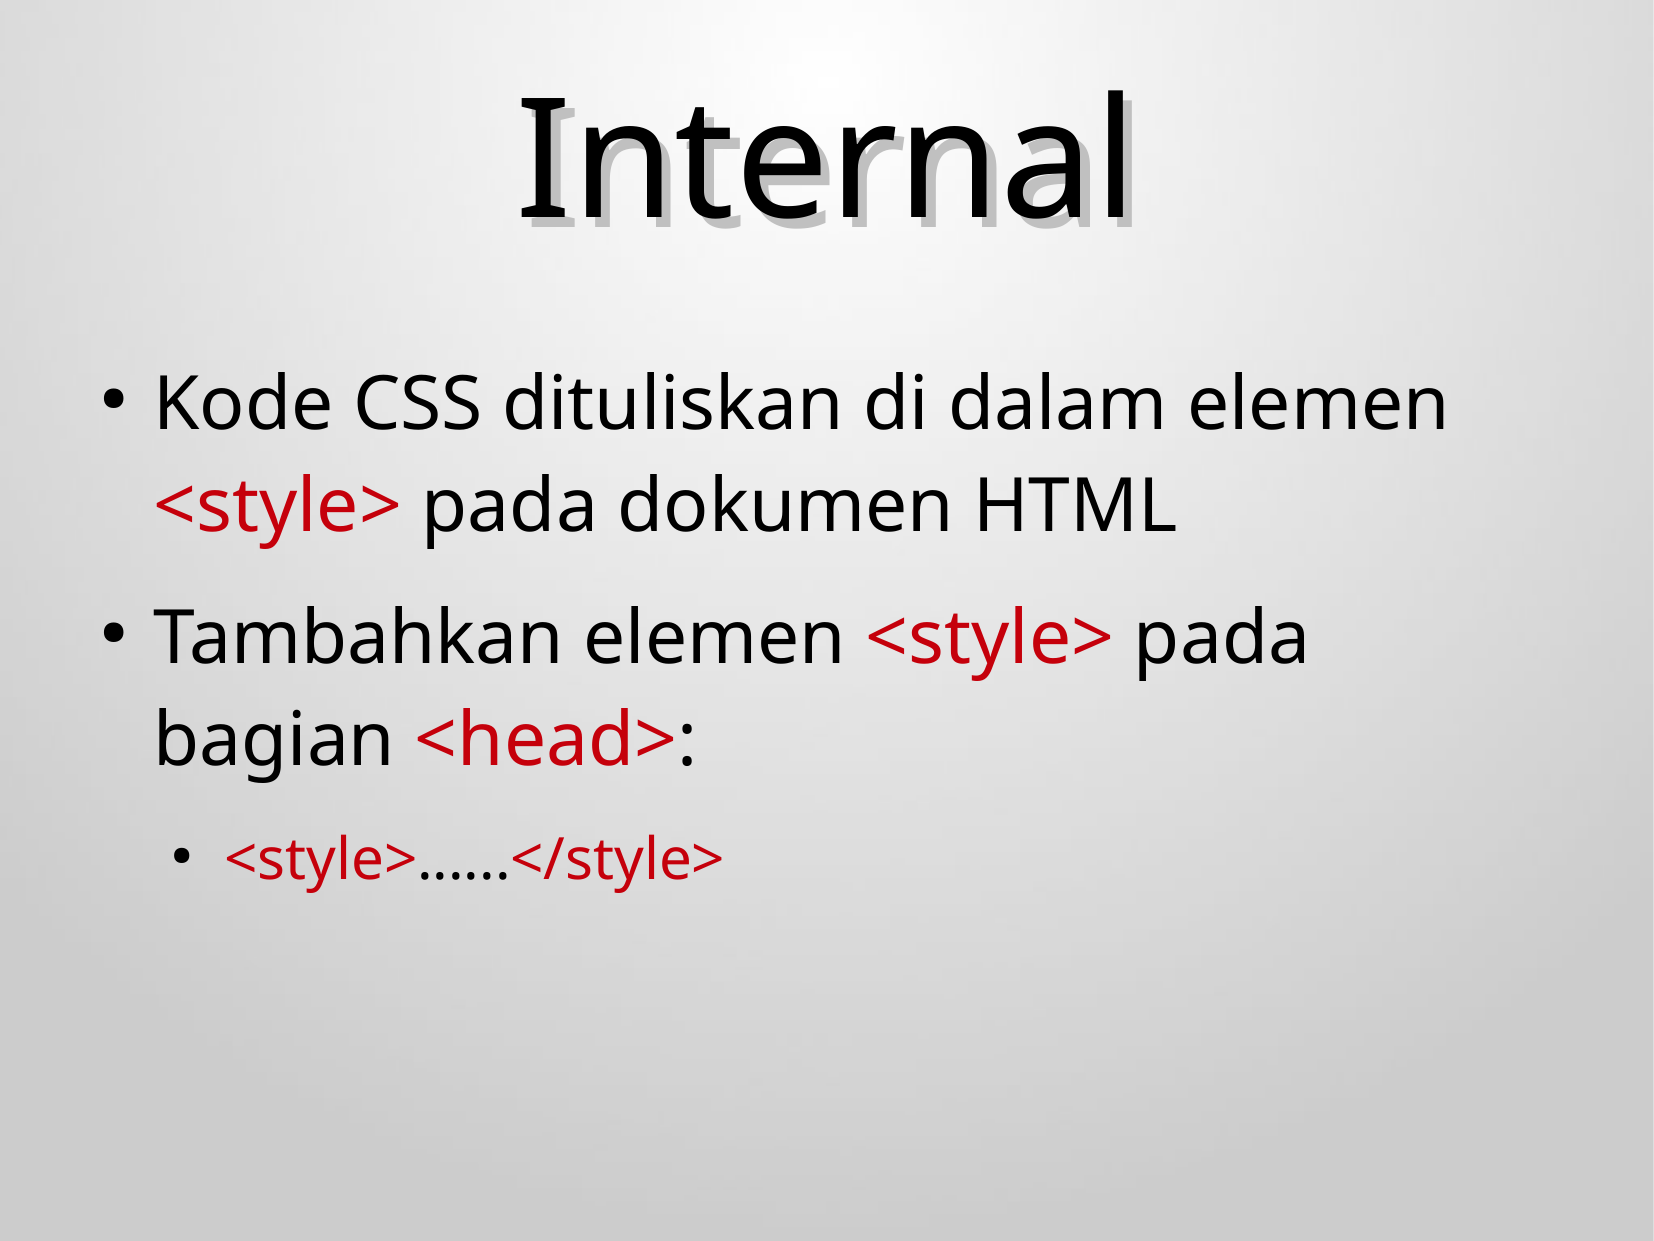

# Internal
Kode CSS dituliskan di dalam elemen <style> pada dokumen HTML
Tambahkan elemen <style> pada bagian <head>:
<style>......</style>